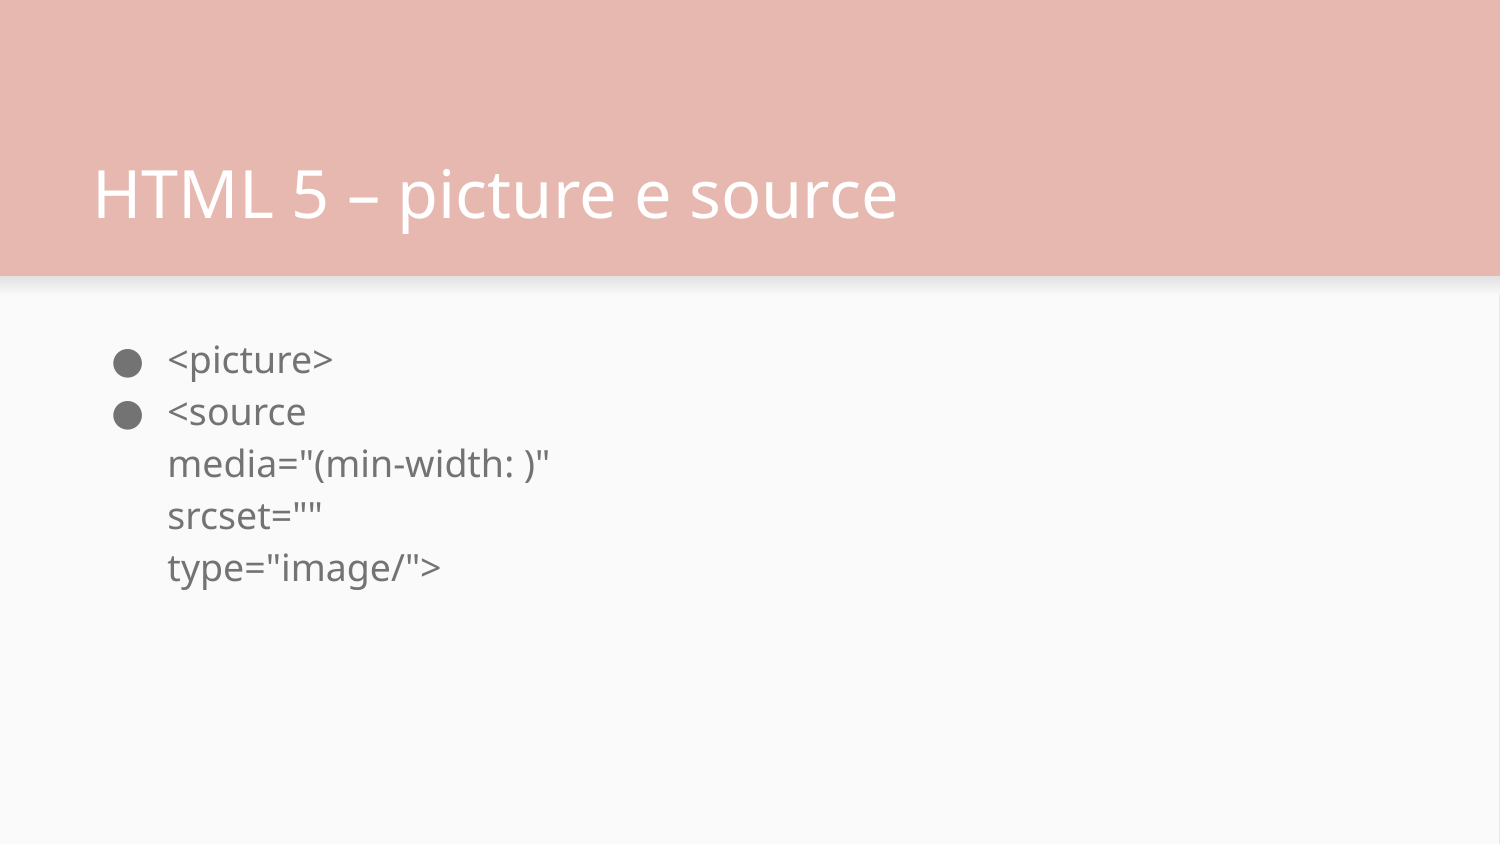

# HTML 5 – picture e source
<picture>
<source
media="(min-width: )"
srcset=""
type="image/">